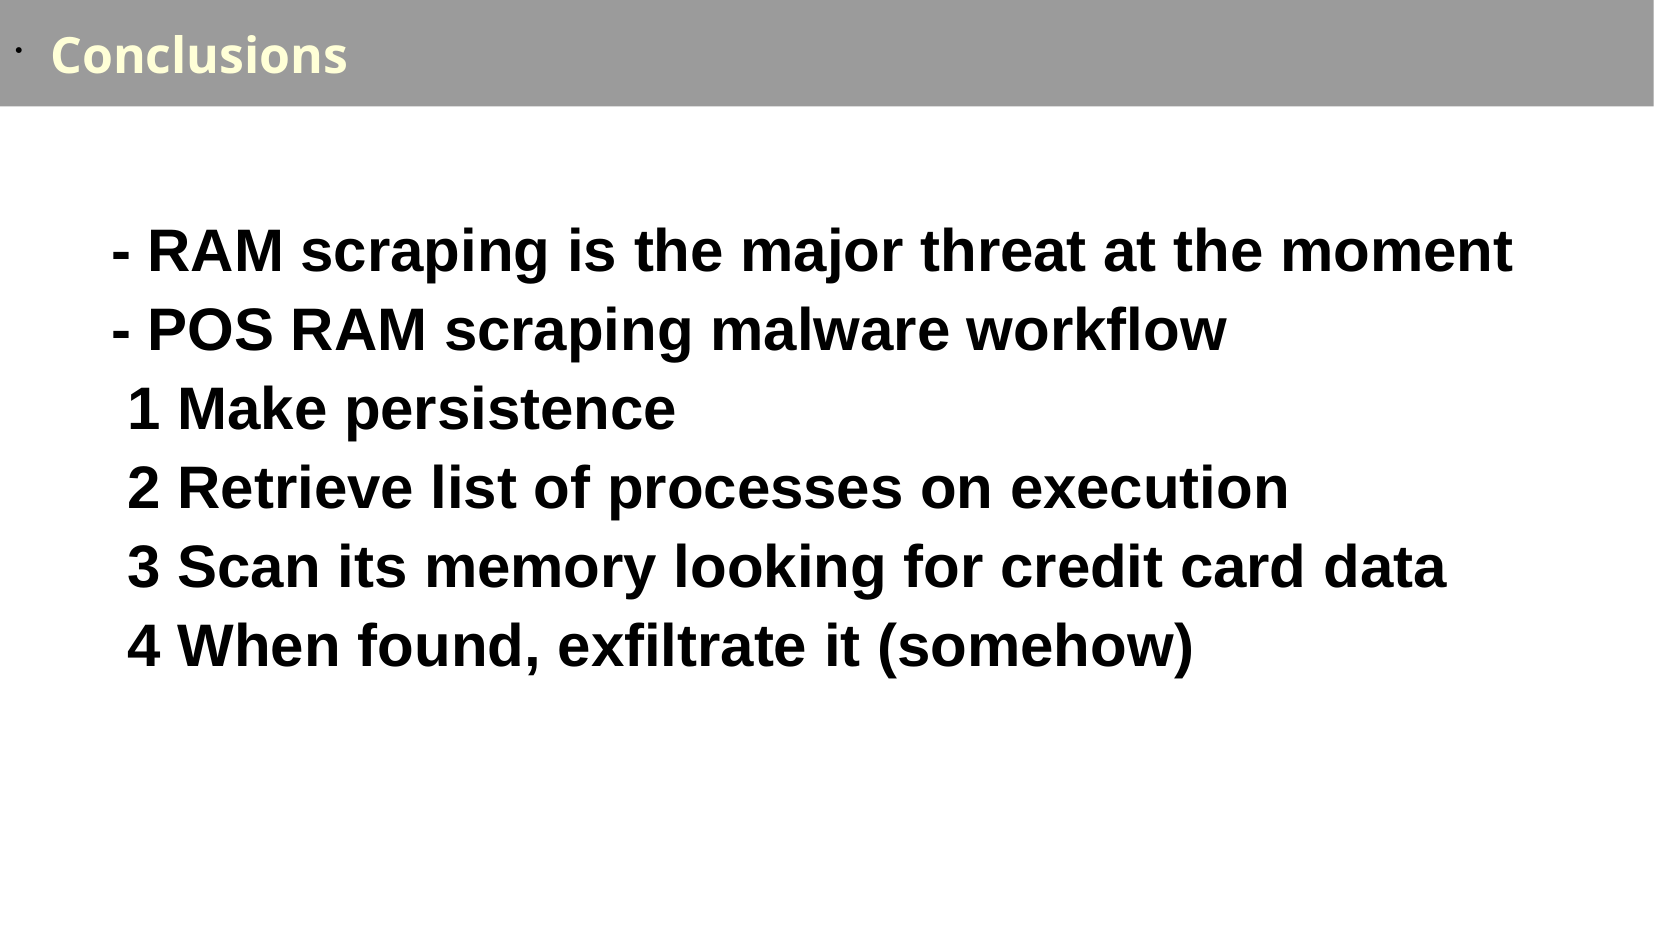

Conclusions
# - RAM scraping is the major threat at the moment
- POS RAM scraping malware workflow
 1 Make persistence
 2 Retrieve list of processes on execution
 3 Scan its memory looking for credit card data
 4 When found, exfiltrate it (somehow)